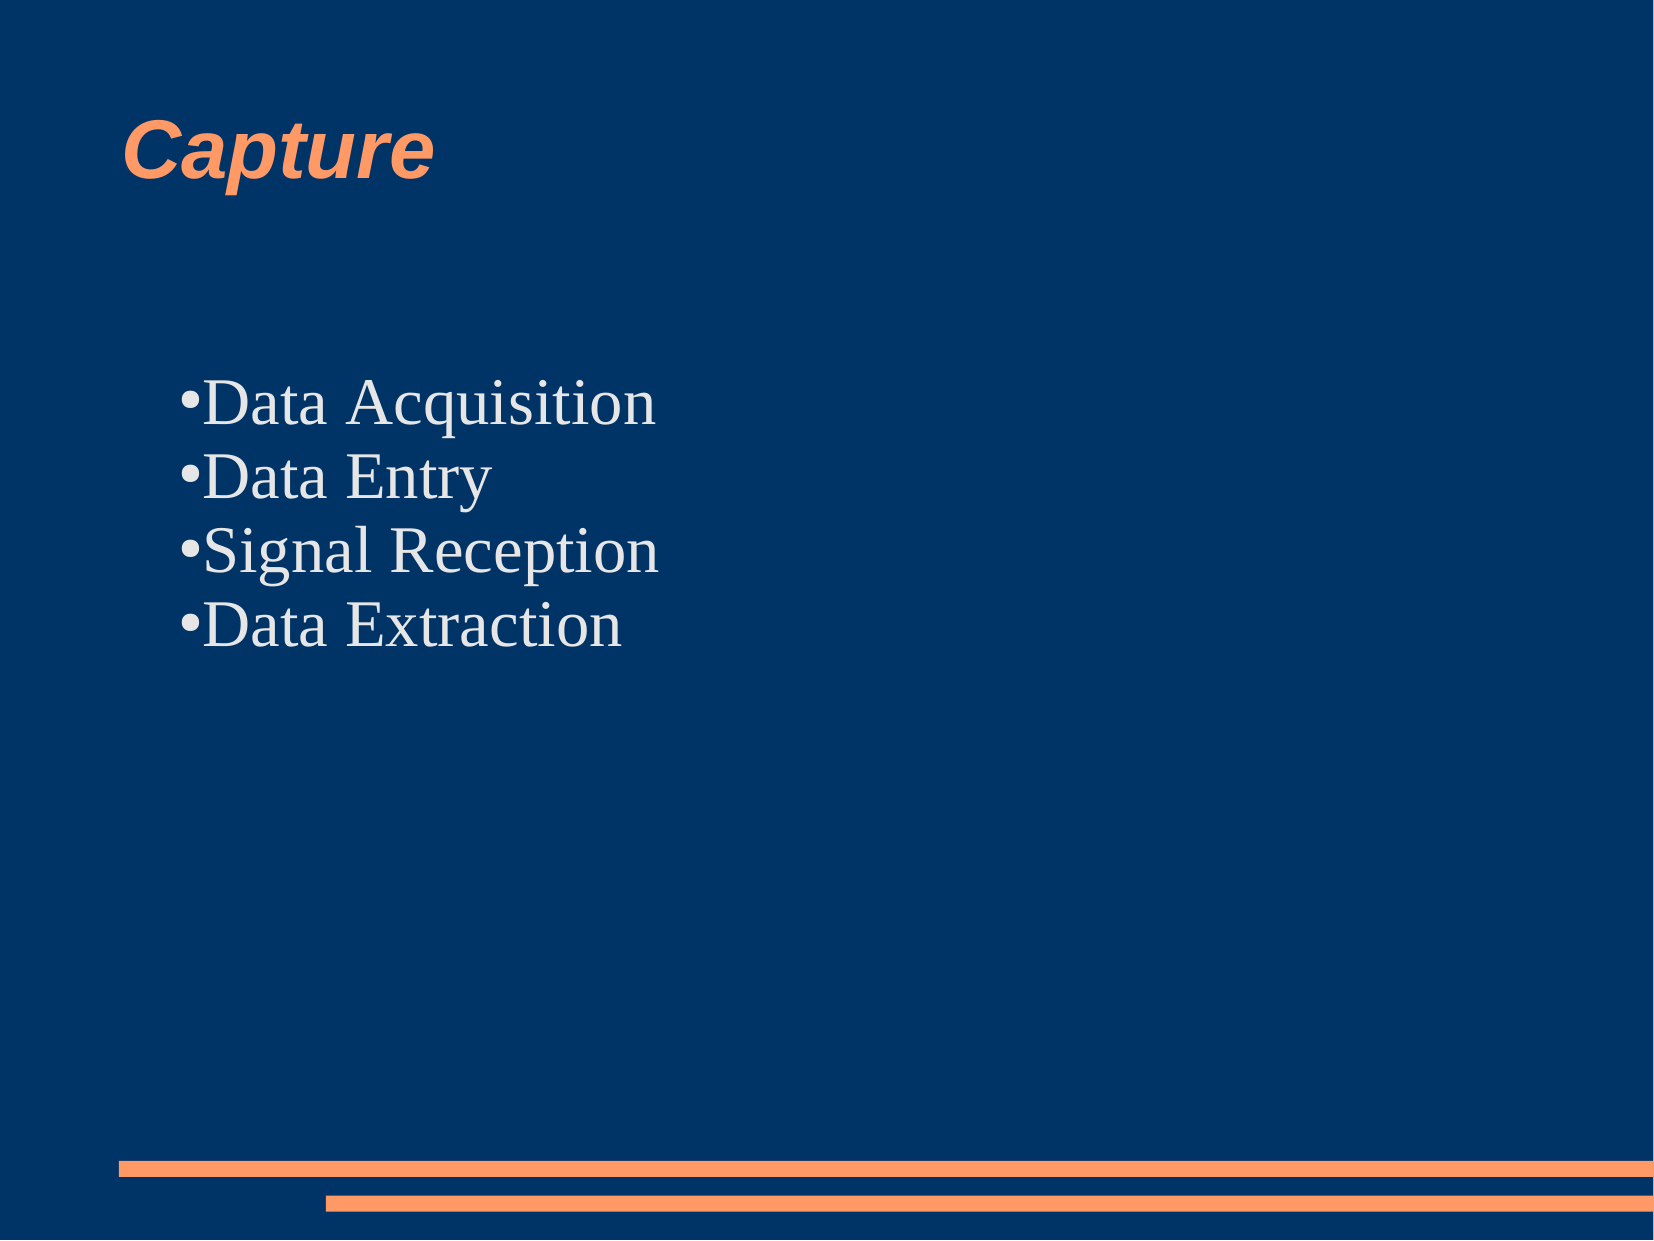

# Capture
Data Acquisition
Data Entry
Signal Reception
Data Extraction